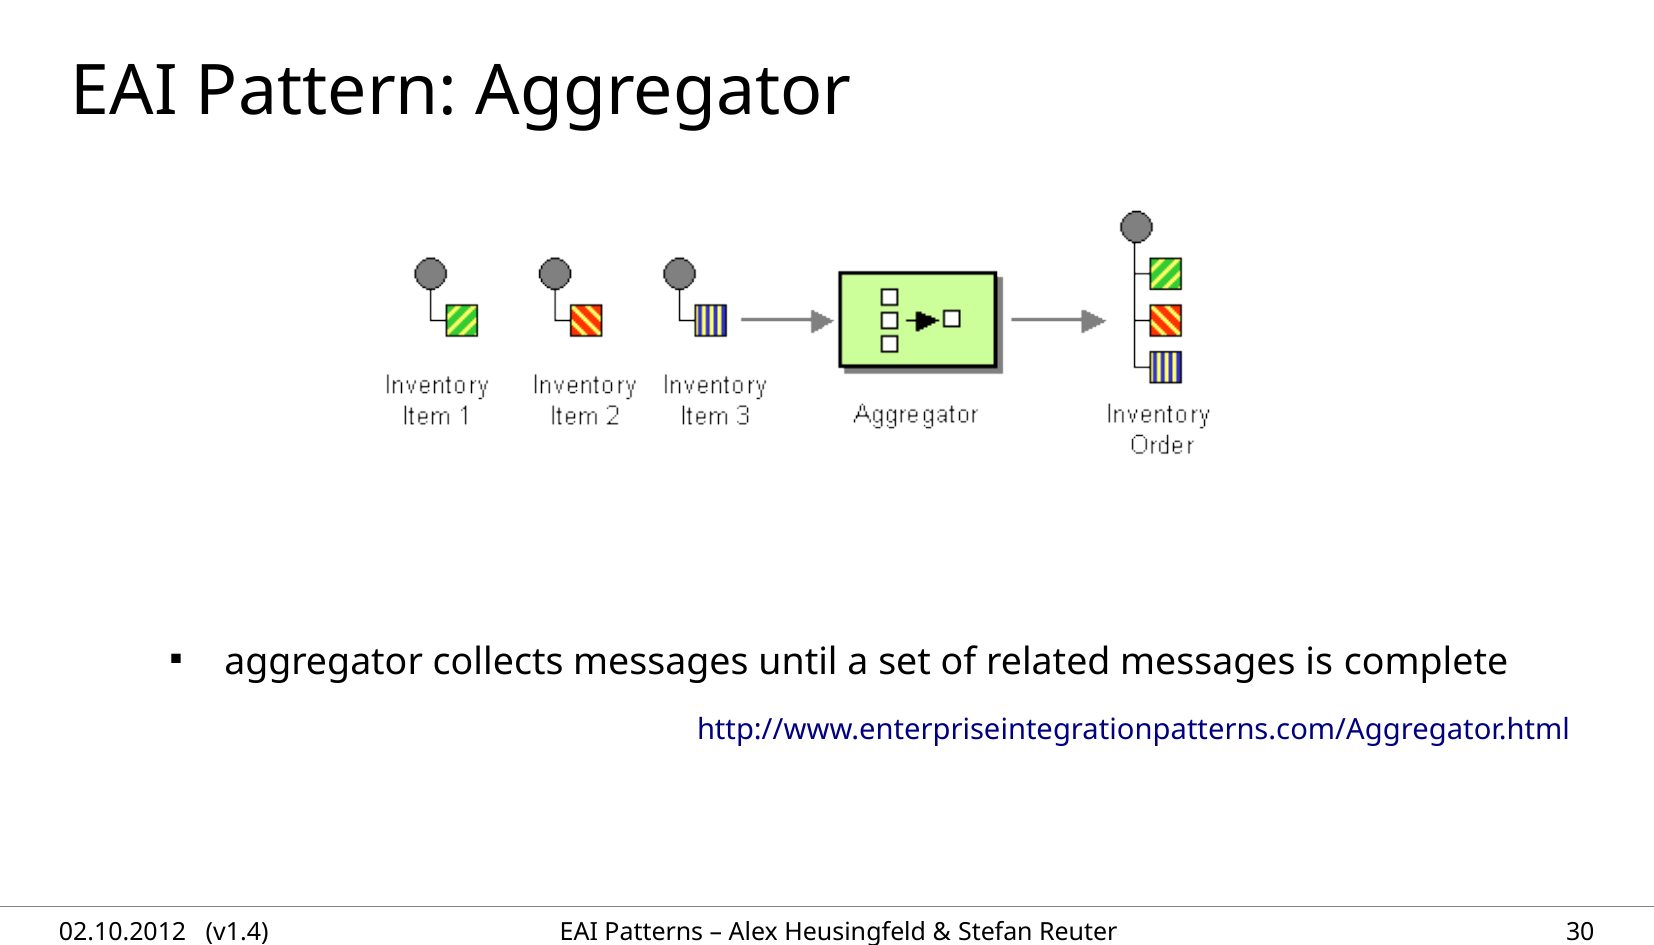

# EAI Pattern: Aggregator
aggregator collects messages until a set of related messages is complete
http://www.enterpriseintegrationpatterns.com/Aggregator.html
2012-08-30
EAI Patterns - Alex Heusingfeld & Stefan Reuter
30